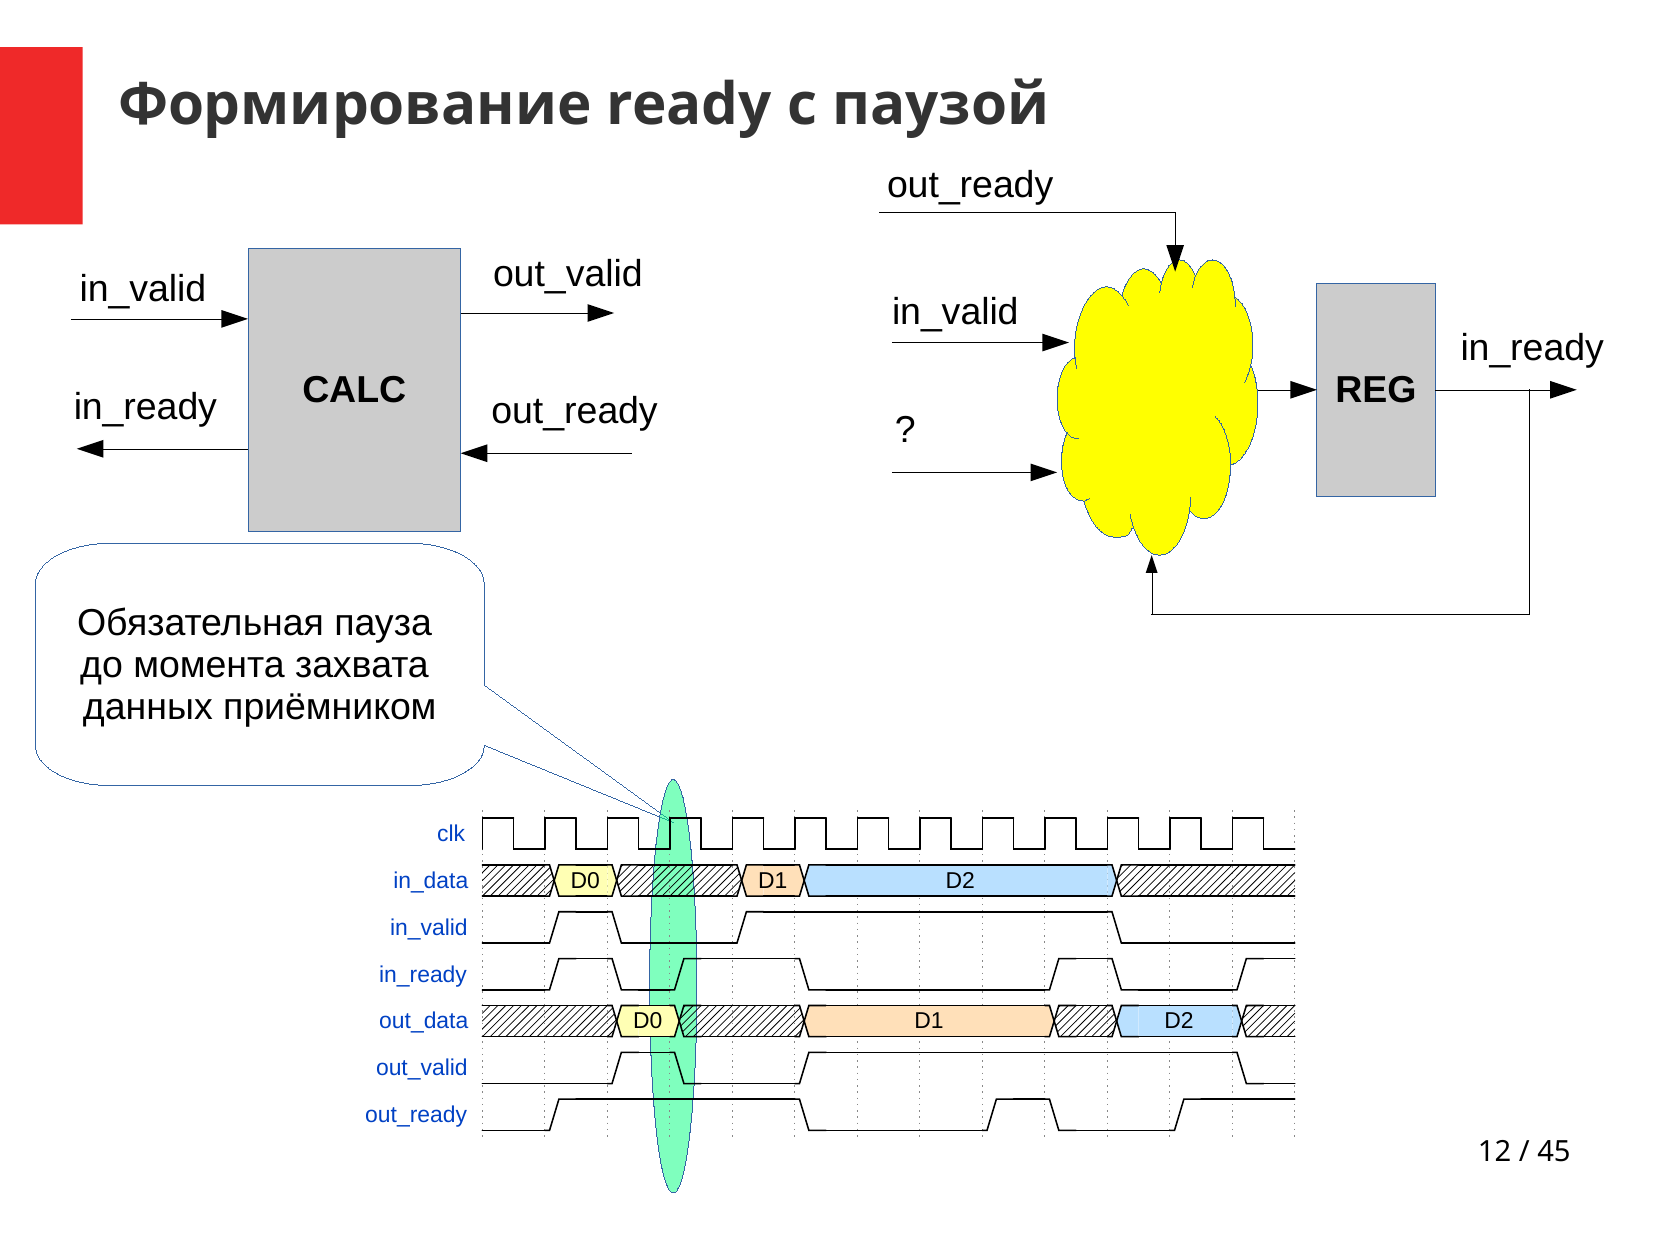

# Формирование ready с паузой
out_ready
out_valid
CALC
in_valid
in_valid
REG
in_ready
in_ready
out_ready
?
Обязательная пауза
до момента захвата
данных приёмником
12